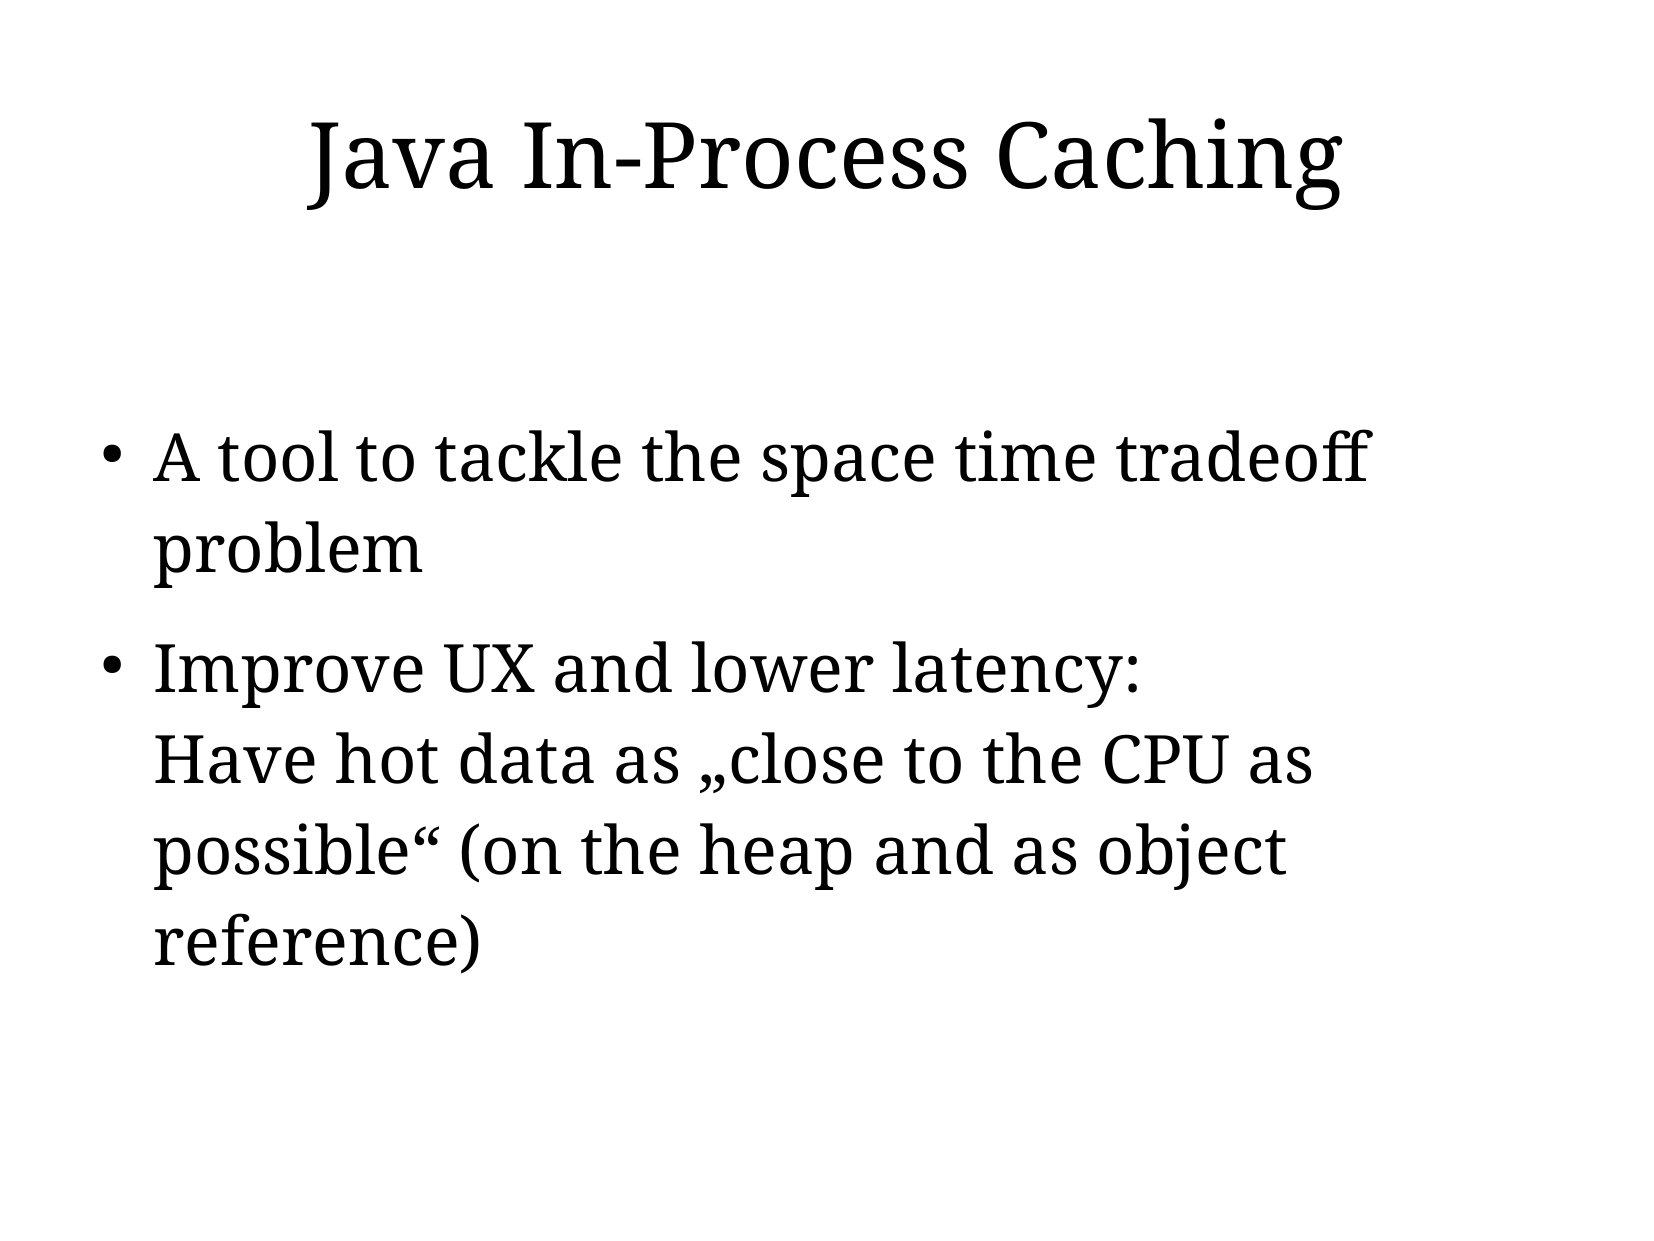

# Java In-Process Caching
A tool to tackle the space time tradeoff problem
Improve UX and lower latency:
Have hot data as „close to the CPU as possible“ (on the heap and as object reference)